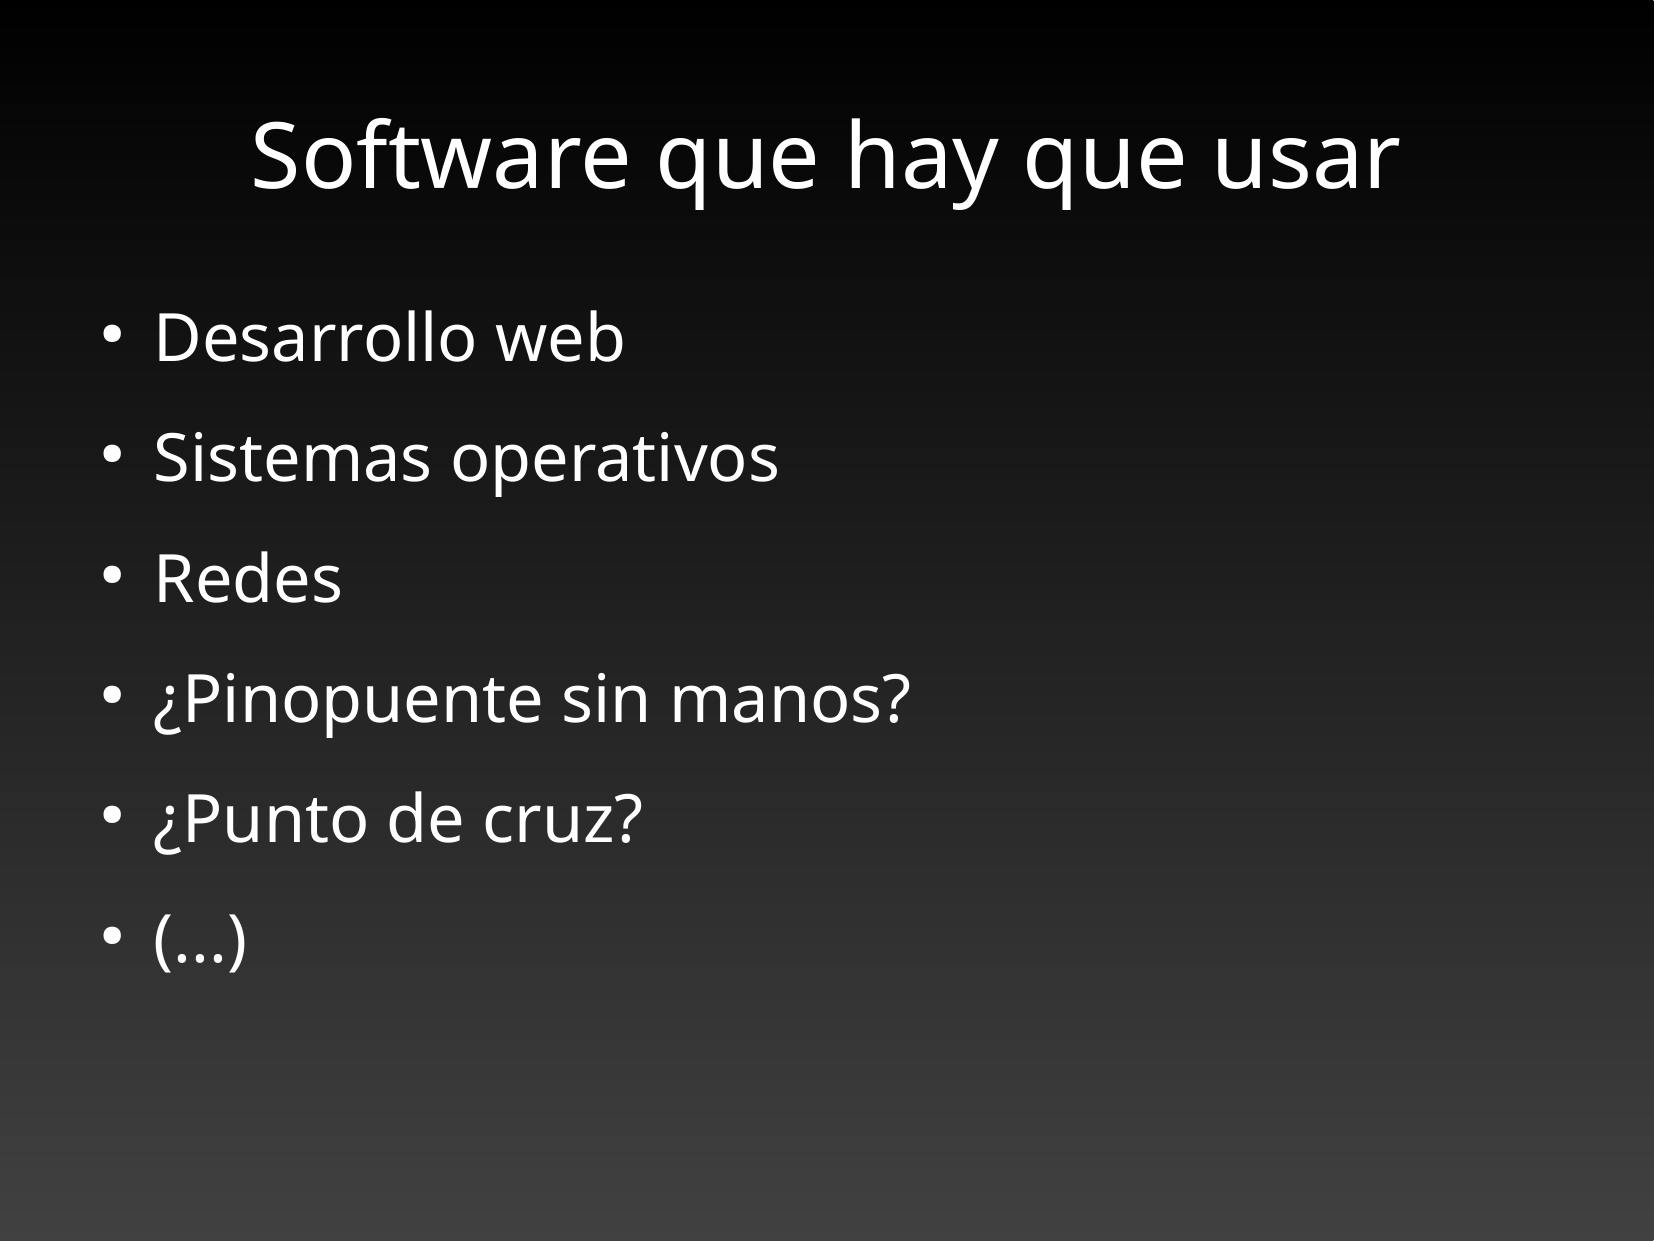

# Software que hay que usar
Desarrollo web
Sistemas operativos
Redes
¿Pinopuente sin manos?
¿Punto de cruz?
(...)